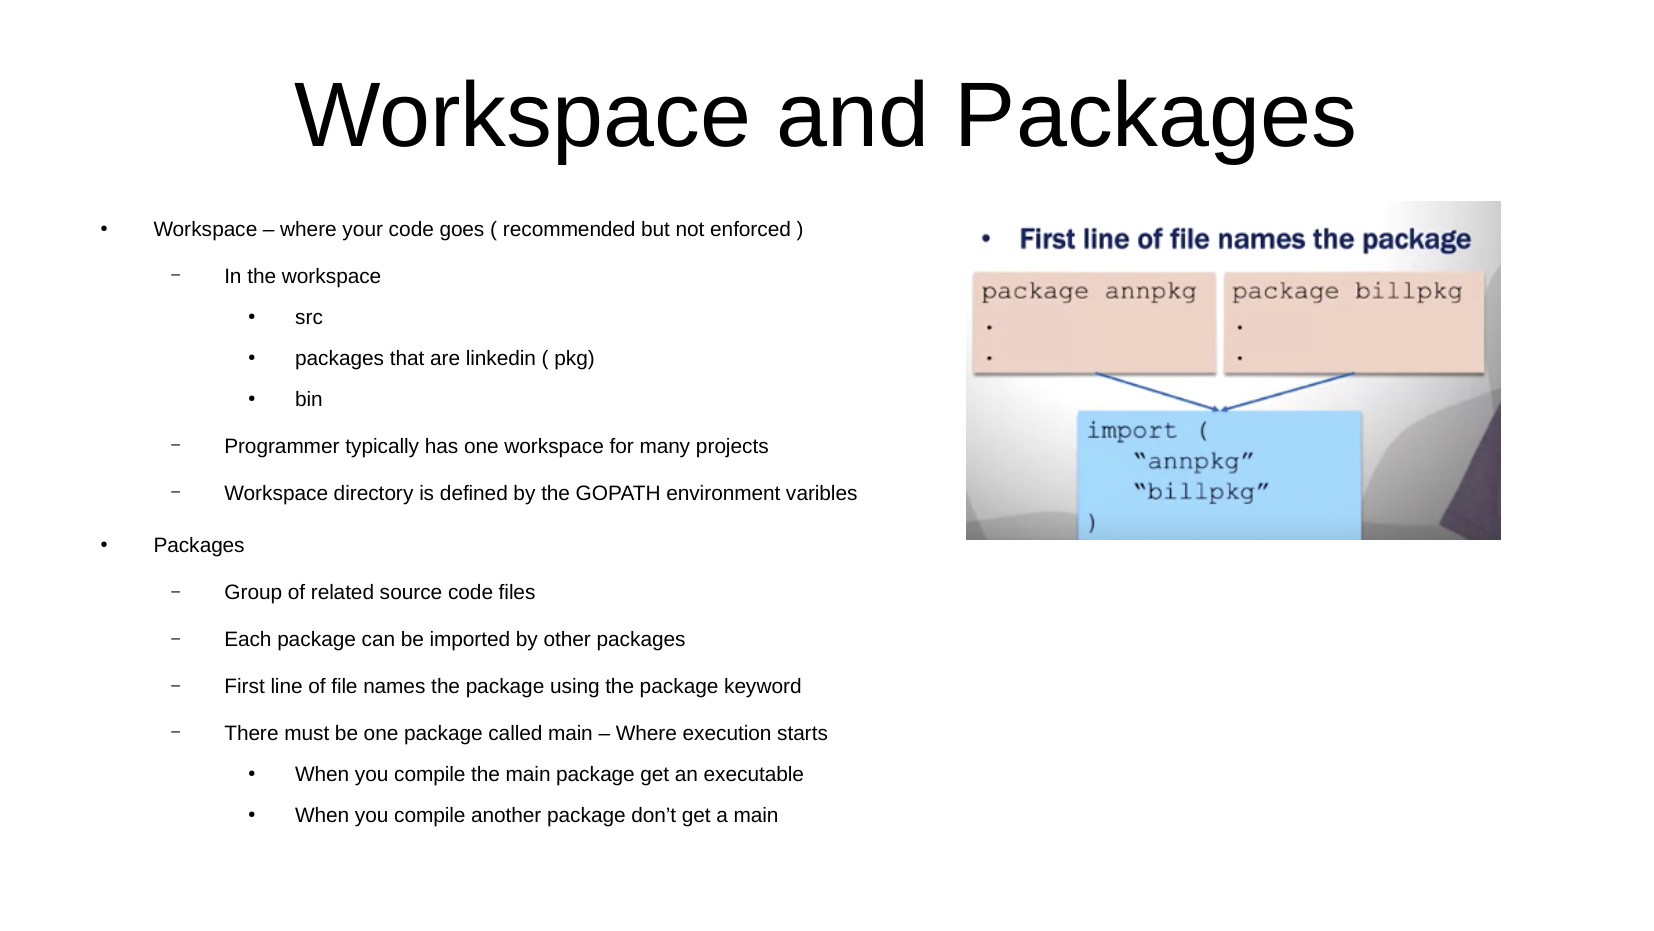

# Workspace and Packages
Workspace – where your code goes ( recommended but not enforced )
In the workspace
src
packages that are linkedin ( pkg)
bin
Programmer typically has one workspace for many projects
Workspace directory is defined by the GOPATH environment varibles
Packages
Group of related source code files
Each package can be imported by other packages
First line of file names the package using the package keyword
There must be one package called main – Where execution starts
When you compile the main package get an executable
When you compile another package don’t get a main